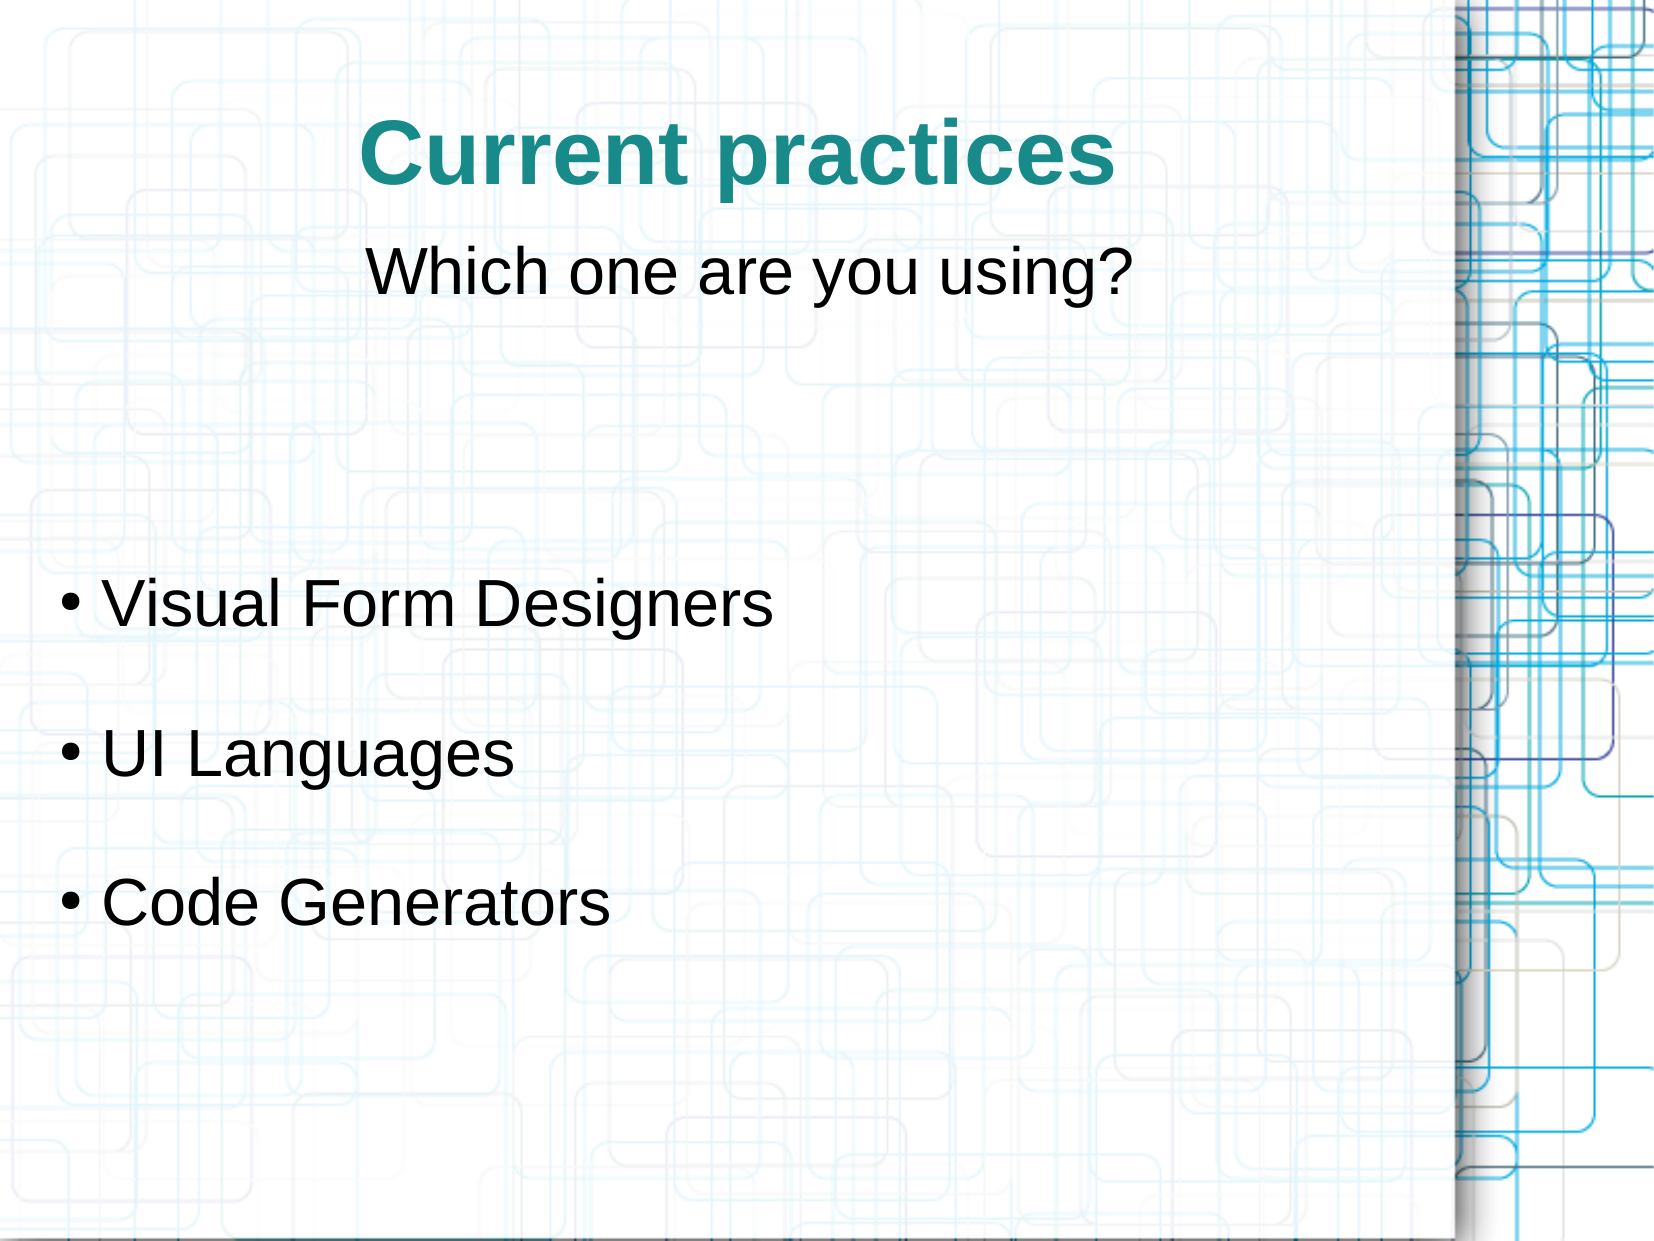

# Current practices
Which one are you using?
 Visual Form Designers
 UI Languages
 Code Generators